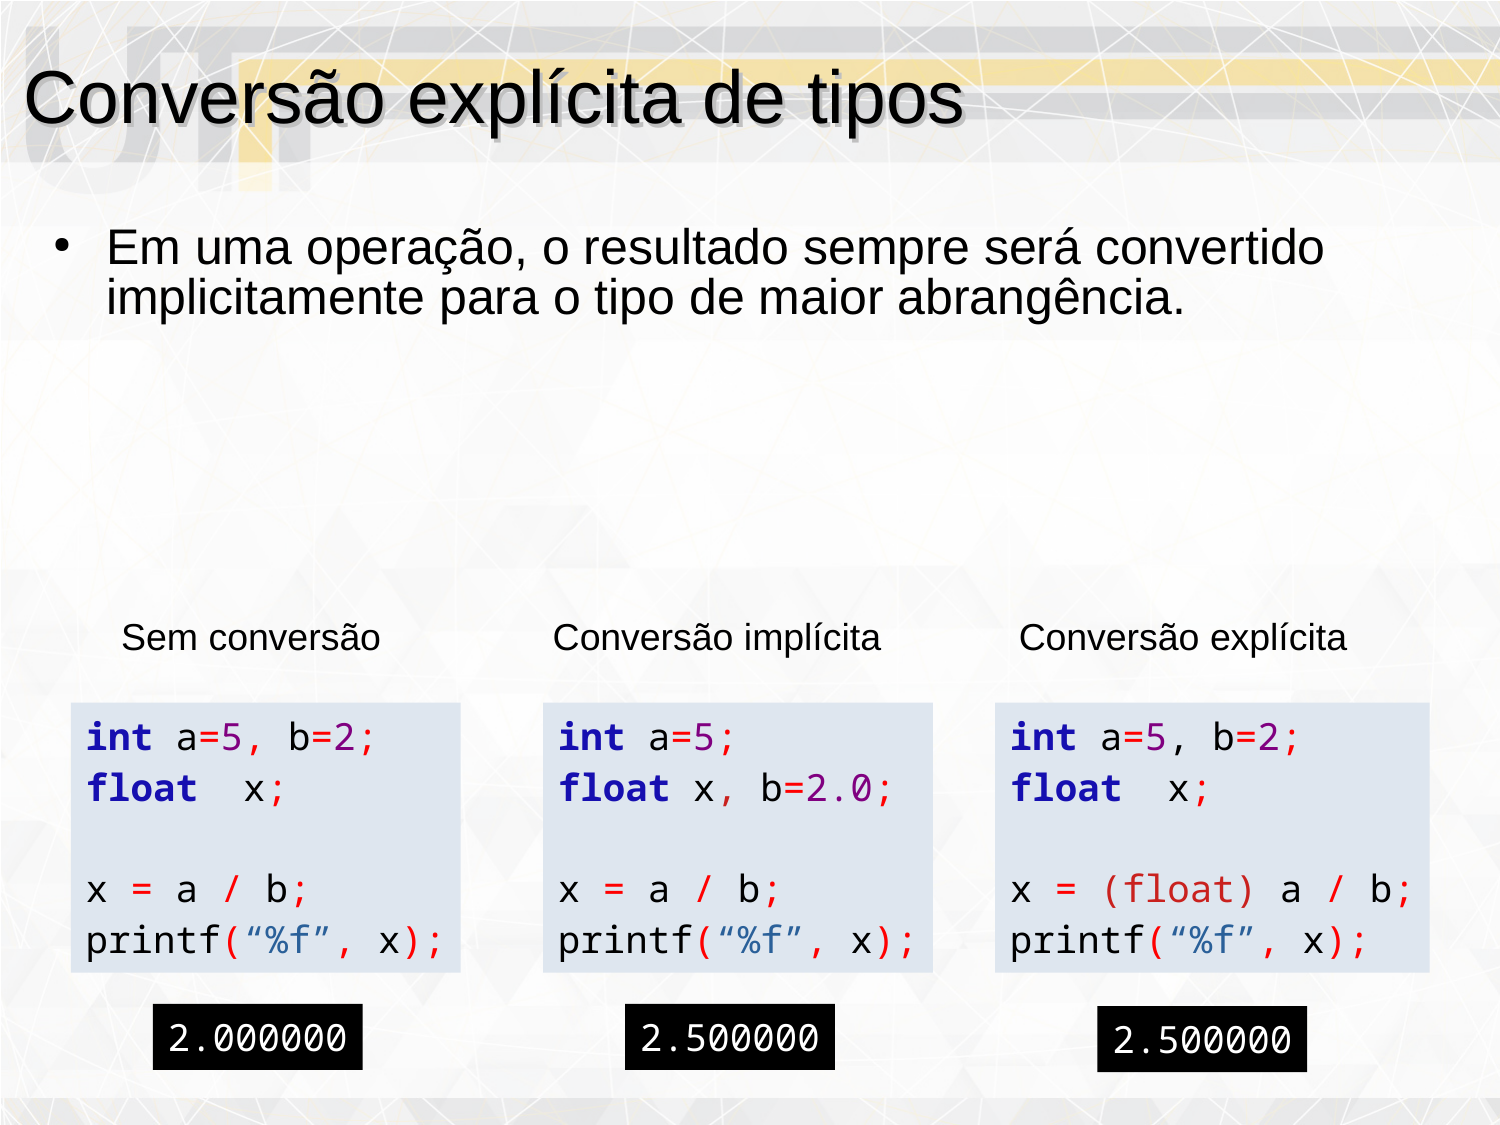

# Conversão explícita de tipos
Em uma operação, o resultado sempre será convertido implicitamente para o tipo de maior abrangência.
Sem conversão
Conversão implícita
Conversão explícita
int a=5, b=2;
float x;
x = a / b;
printf(“%f”, x);
int a=5;
float x, b=2.0;
x = a / b;
printf(“%f”, x);
int a=5, b=2;
float x;
x = (float) a / b;
printf(“%f”, x);
2.000000
2.500000
2.500000